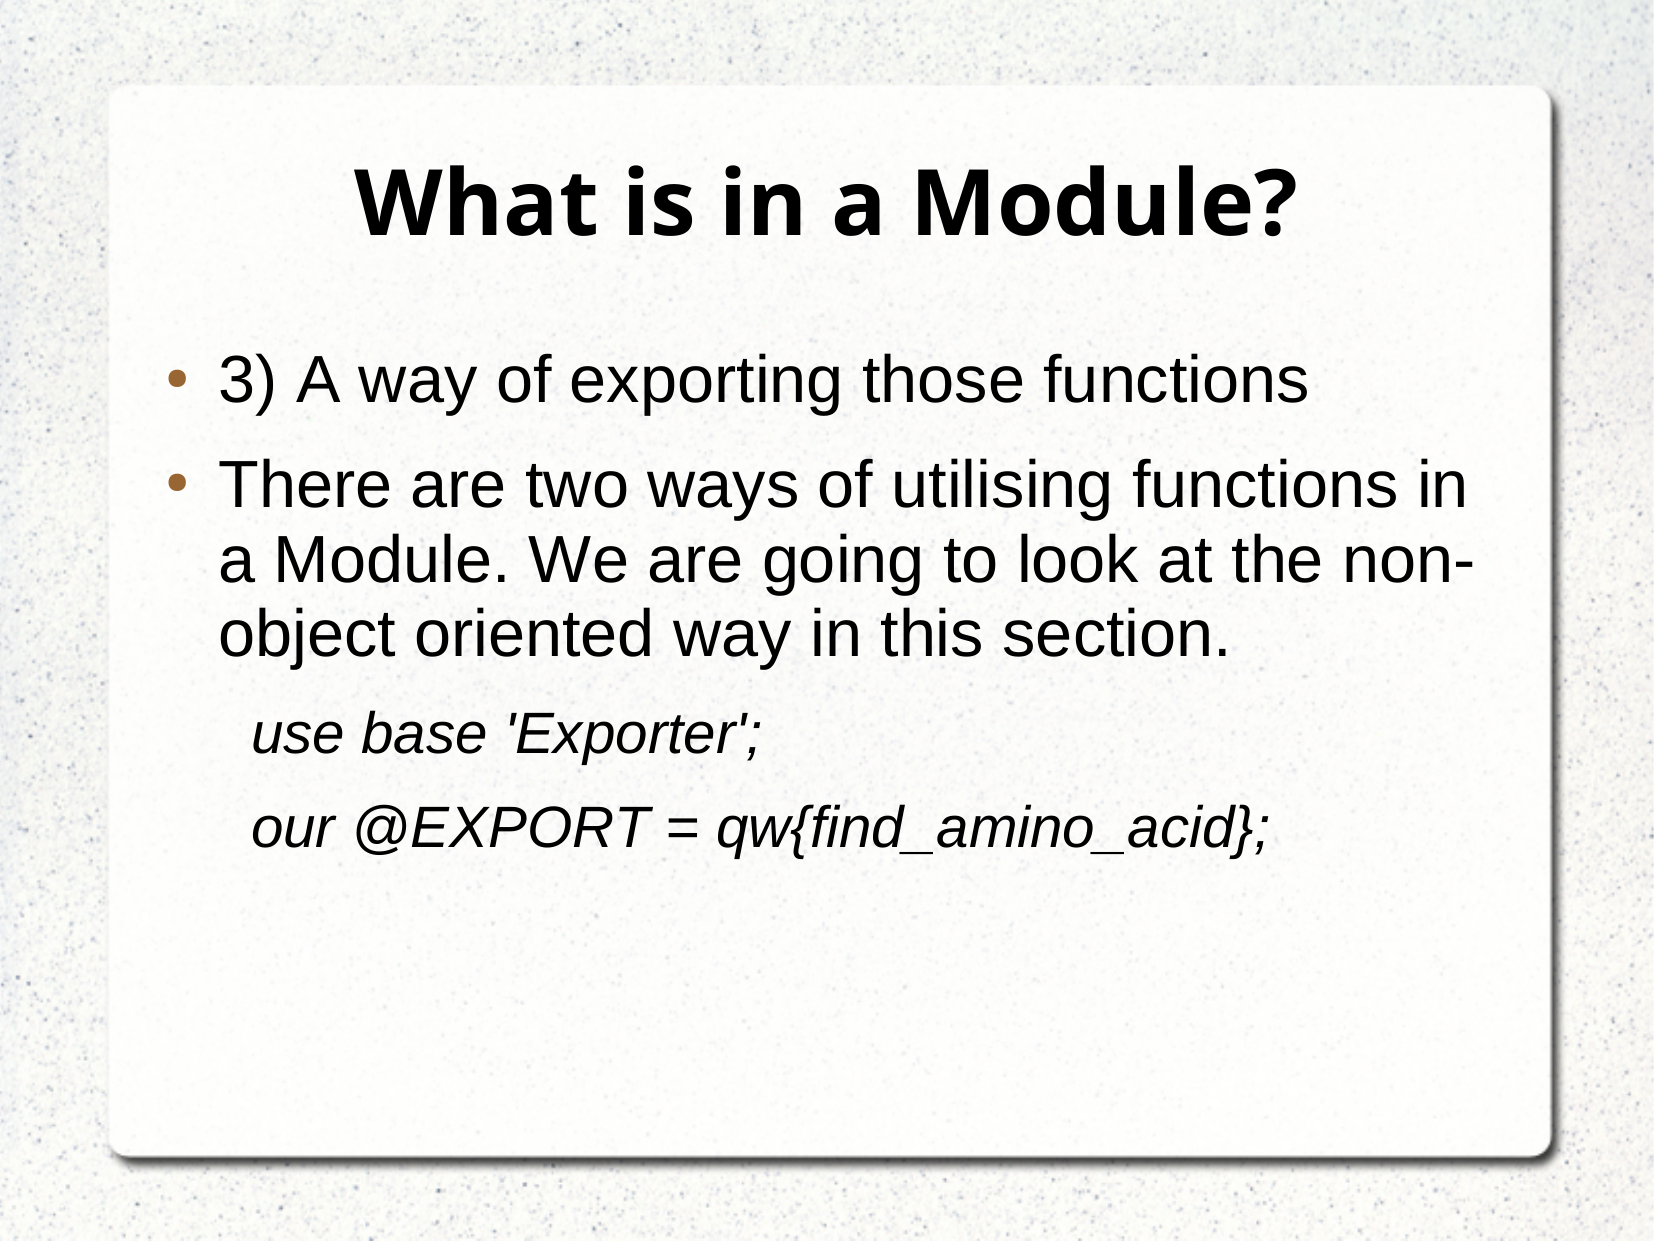

# What is in a Module?
3) A way of exporting those functions
There are two ways of utilising functions in a Module. We are going to look at the non-object oriented way in this section.
 use base 'Exporter';
 our @EXPORT = qw{find_amino_acid};